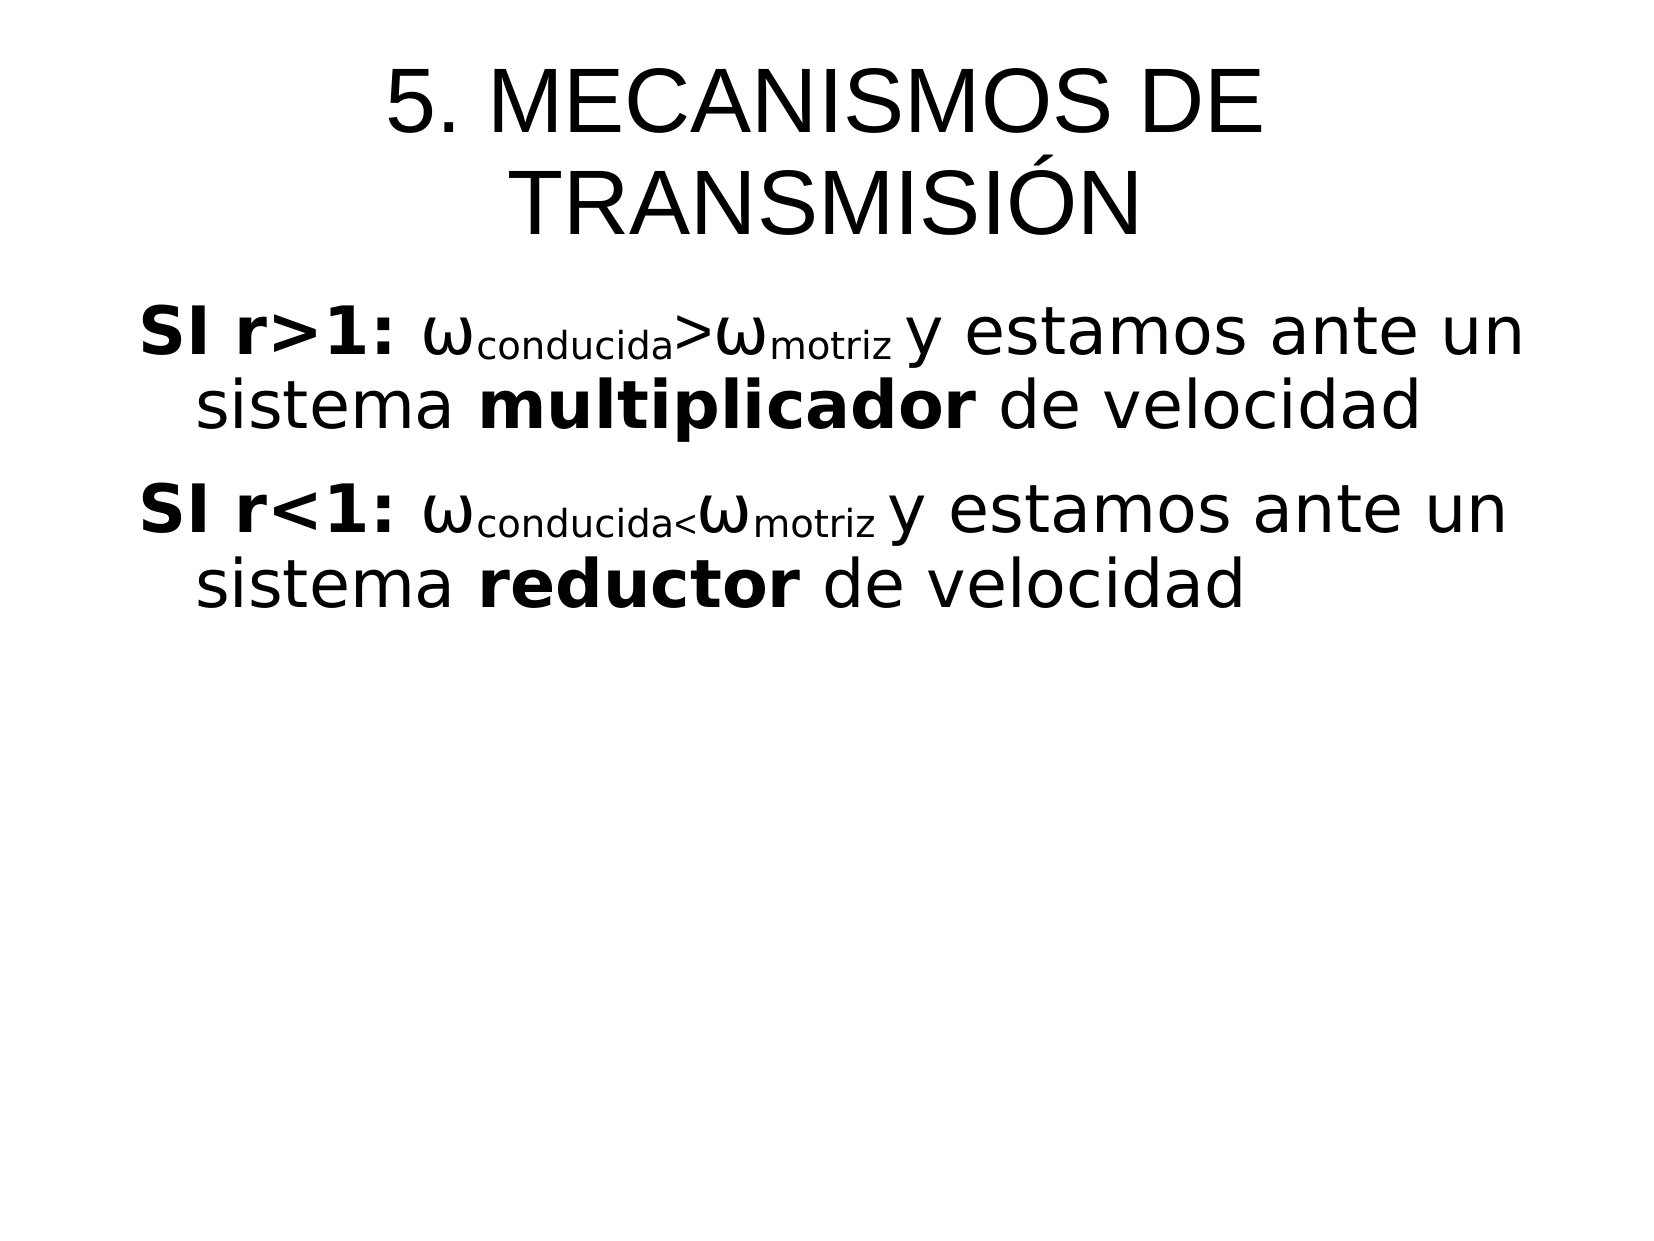

# 5. MECANISMOS DE TRANSMISIÓN
SI r>1: ωconducida>ωmotriz y estamos ante un sistema multiplicador de velocidad
SI r<1: ωconducida<ωmotriz y estamos ante un sistema reductor de velocidad